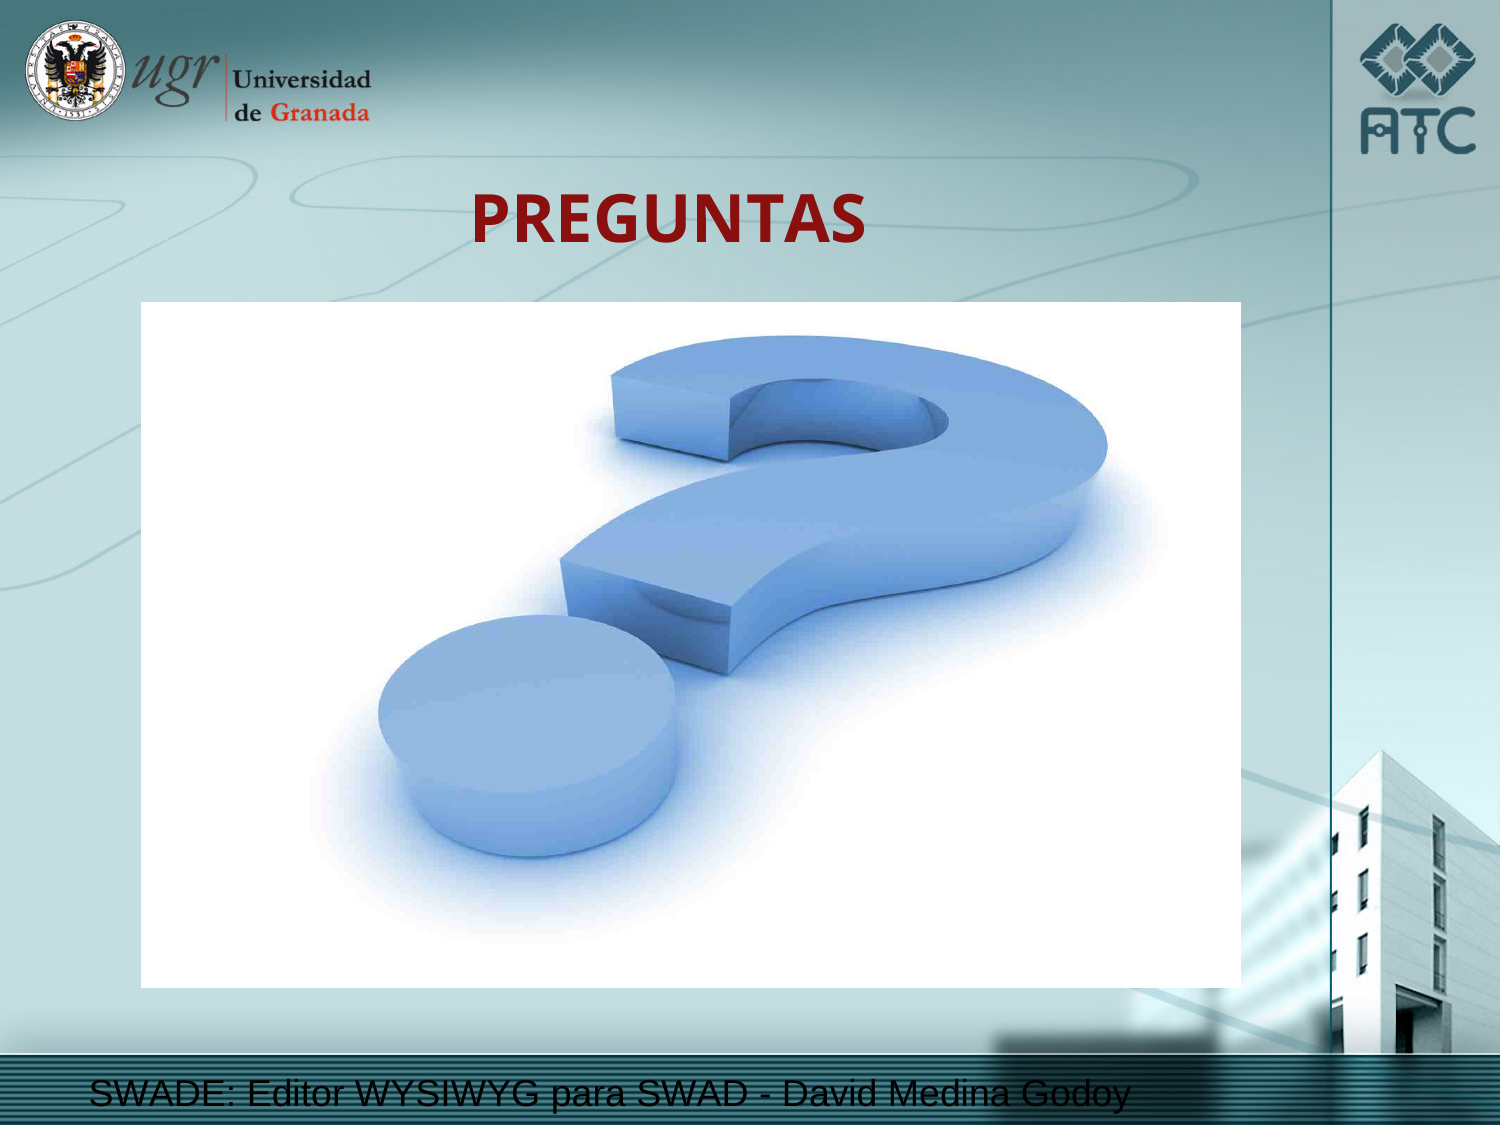

# PREGUNTAS
SWADE: Editor WYSIWYG para SWAD - David Medina Godoy